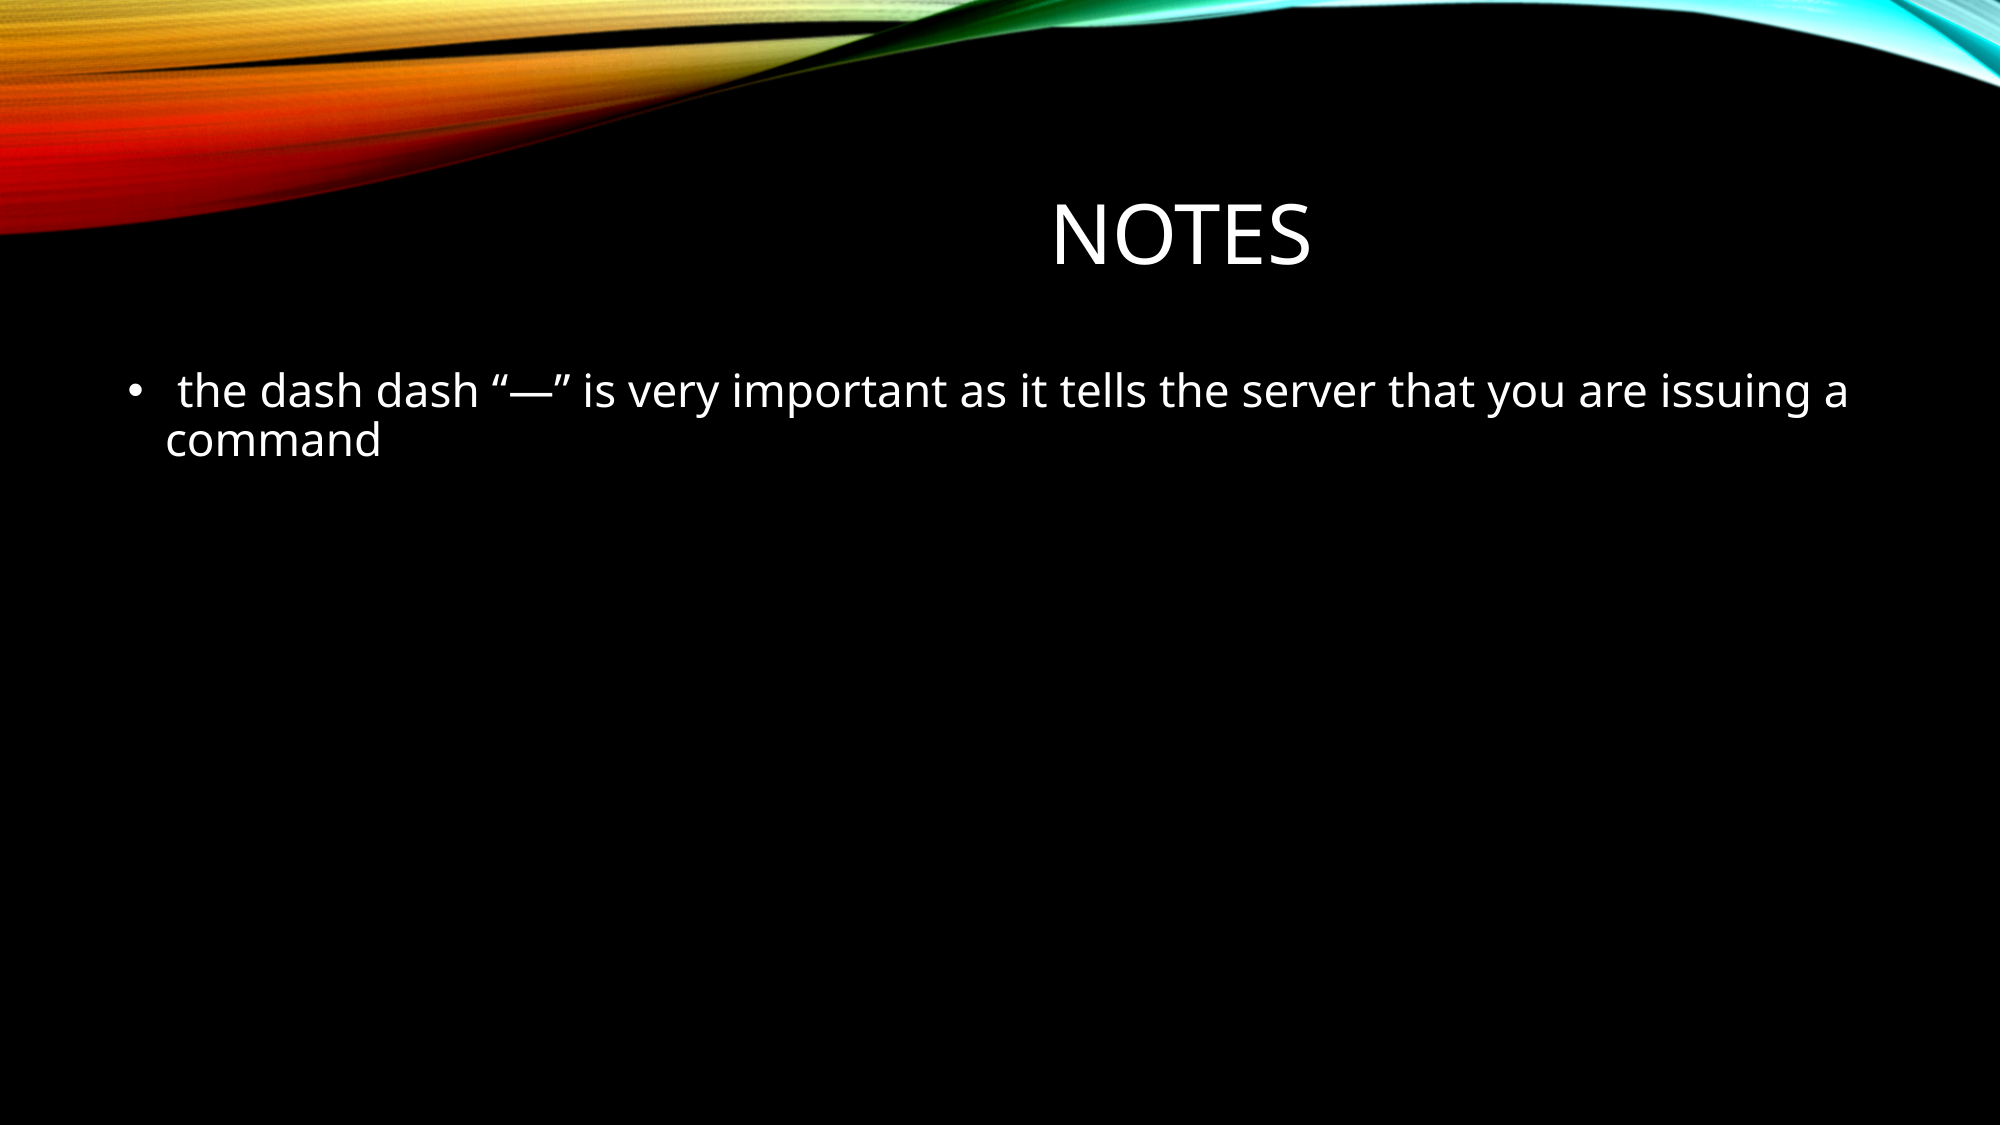

# NOTES
 the dash dash “—” is very important as it tells the server that you are issuing a command